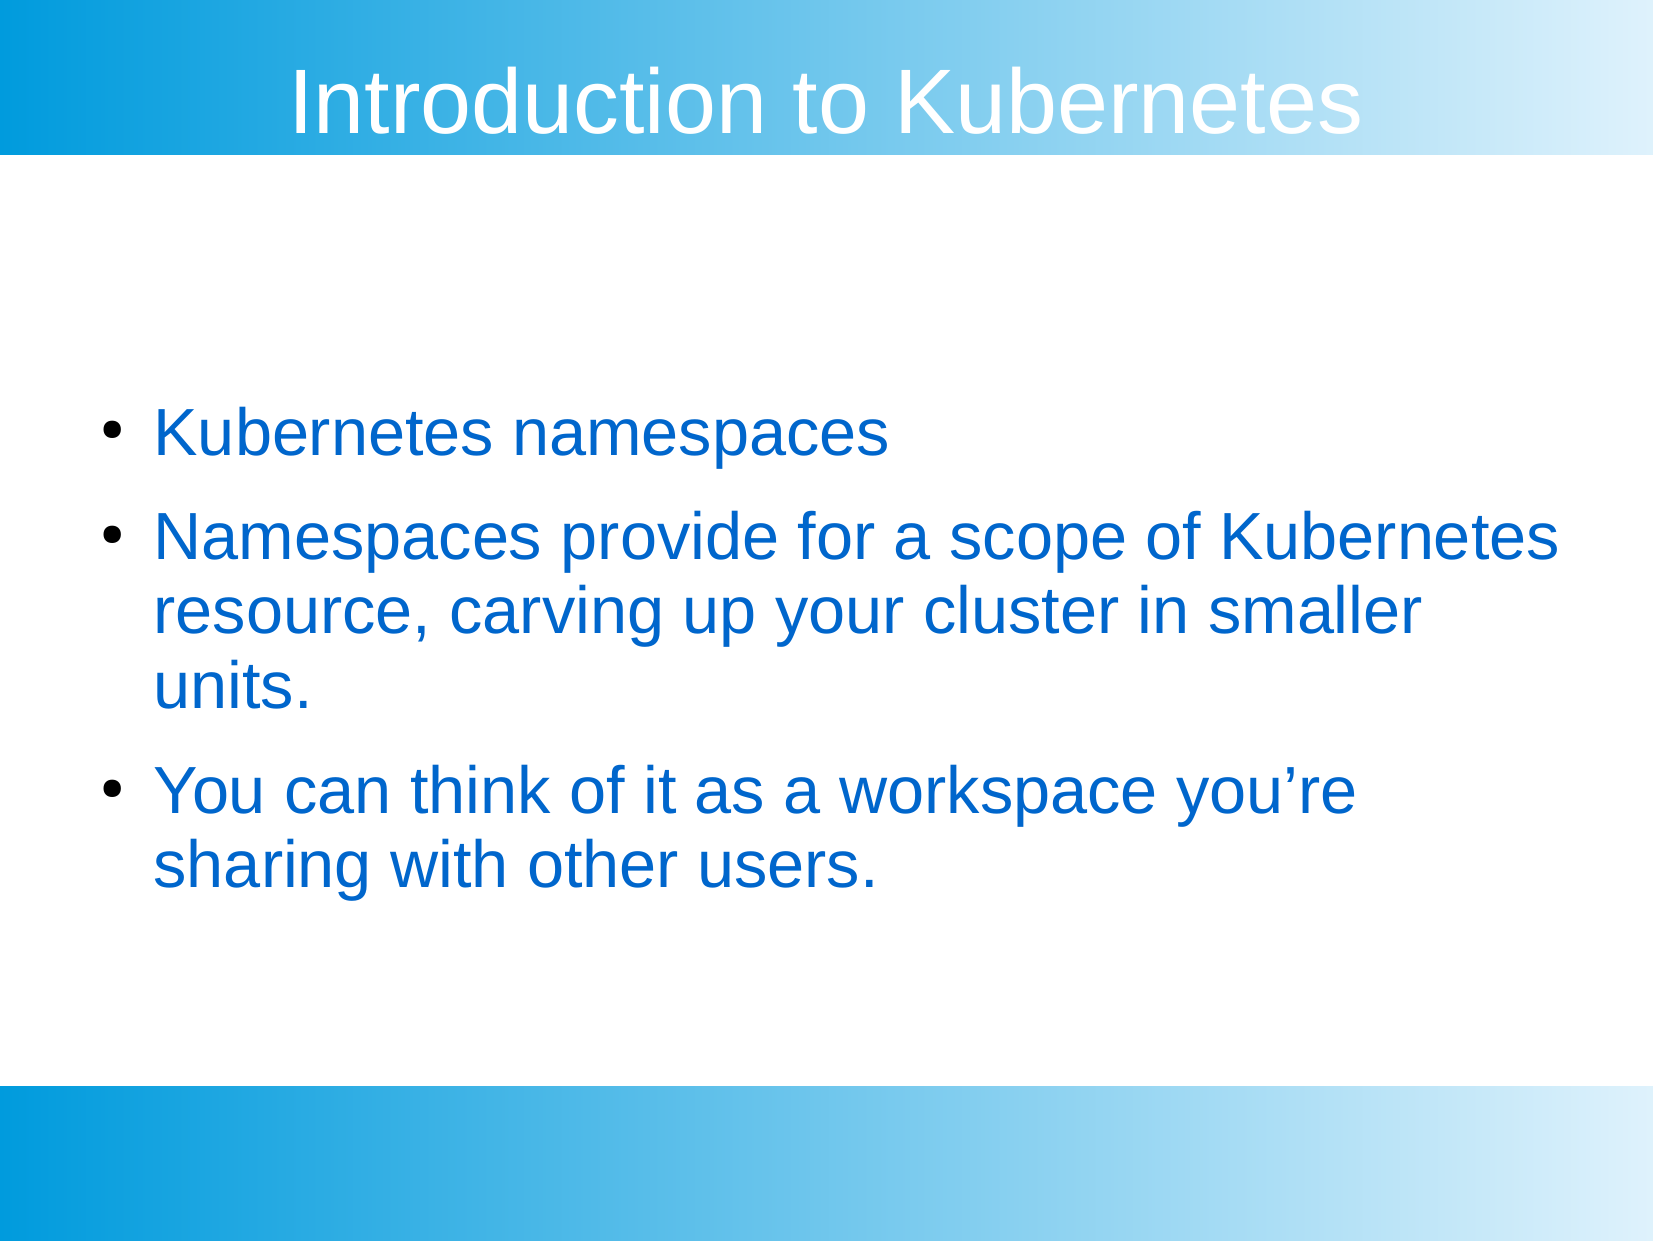

# Introduction to Kubernetes
Kubernetes namespaces
Namespaces provide for a scope of Kubernetes resource, carving up your cluster in smaller units.
You can think of it as a workspace you’re sharing with other users.